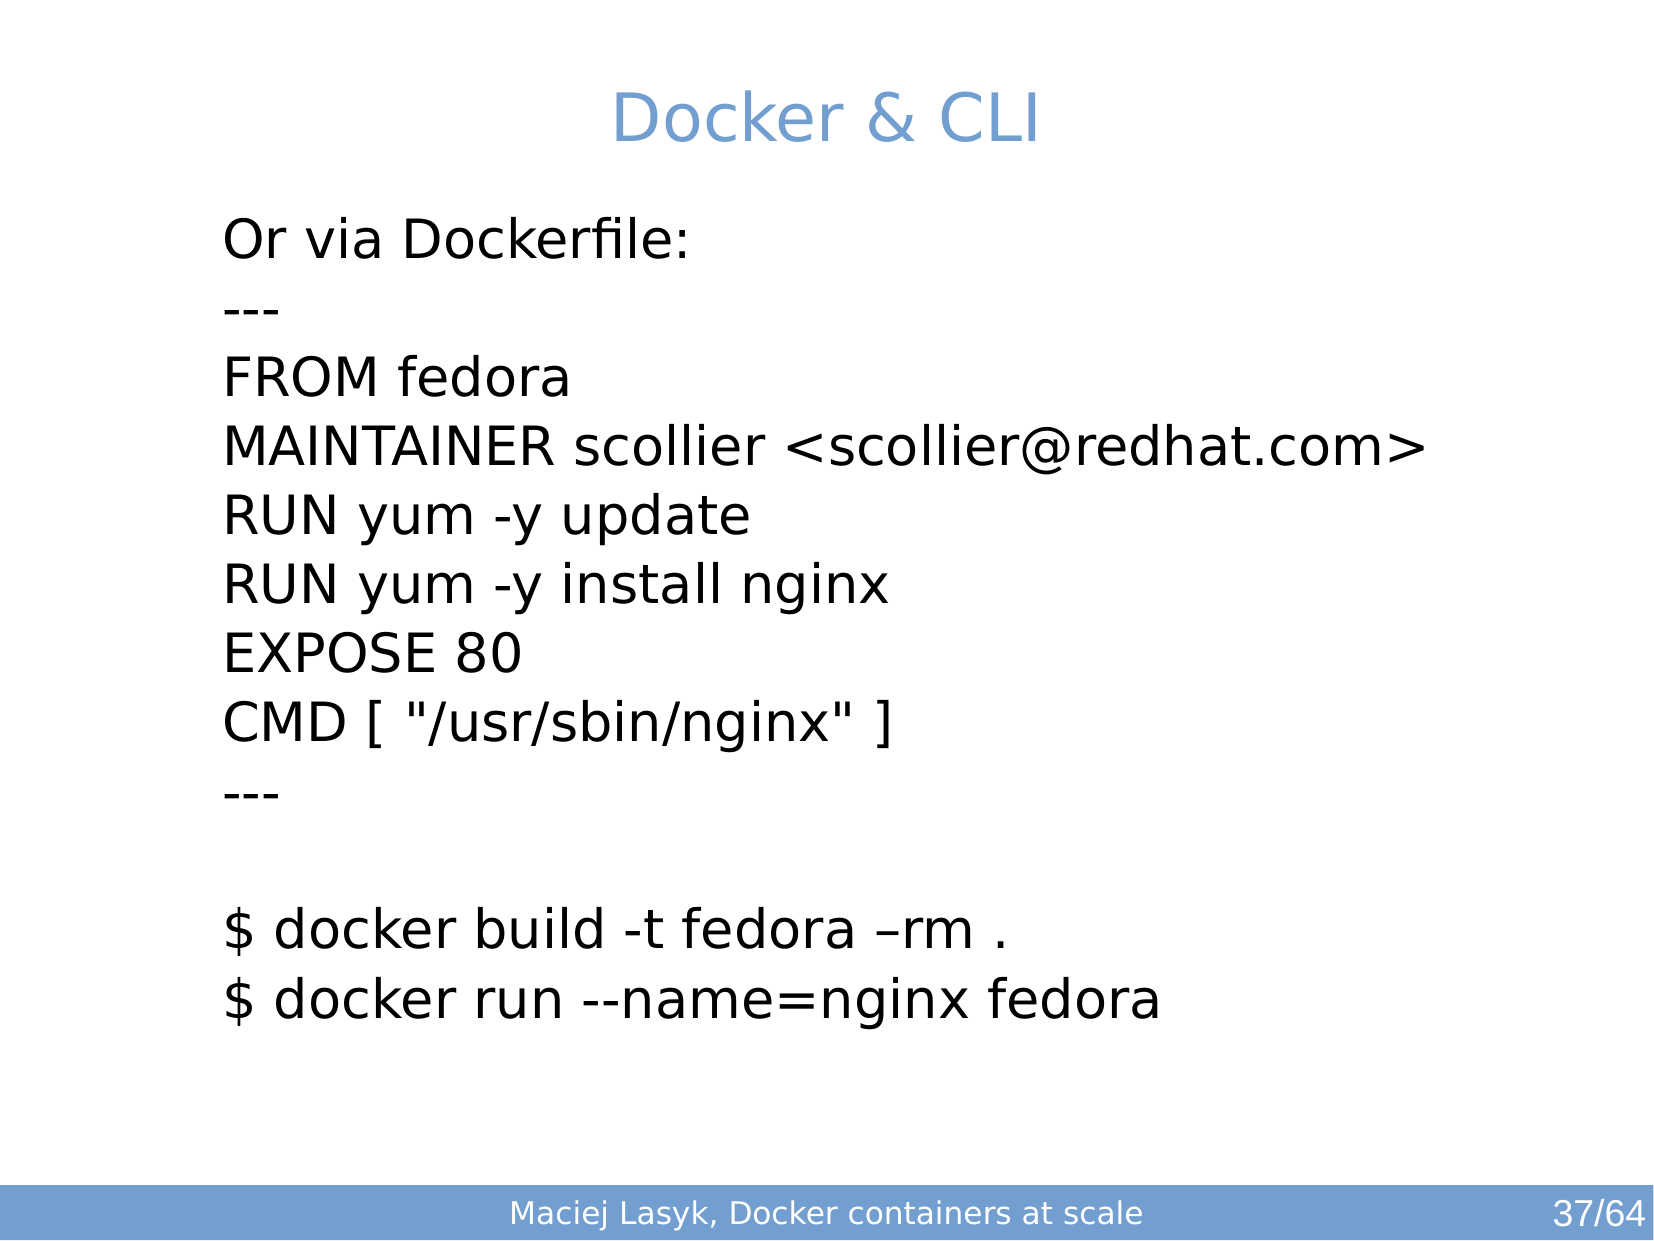

Docker & CLI
Or via Dockerfile:
---
FROM fedora
MAINTAINER scollier <scollier@redhat.com>
RUN yum -y update
RUN yum -y install nginx
EXPOSE 80
CMD [ "/usr/sbin/nginx" ]
---
$ docker build -t fedora –rm .
$ docker run --name=nginx fedora
 37/64
Maciej Lasyk, Docker containers at scale